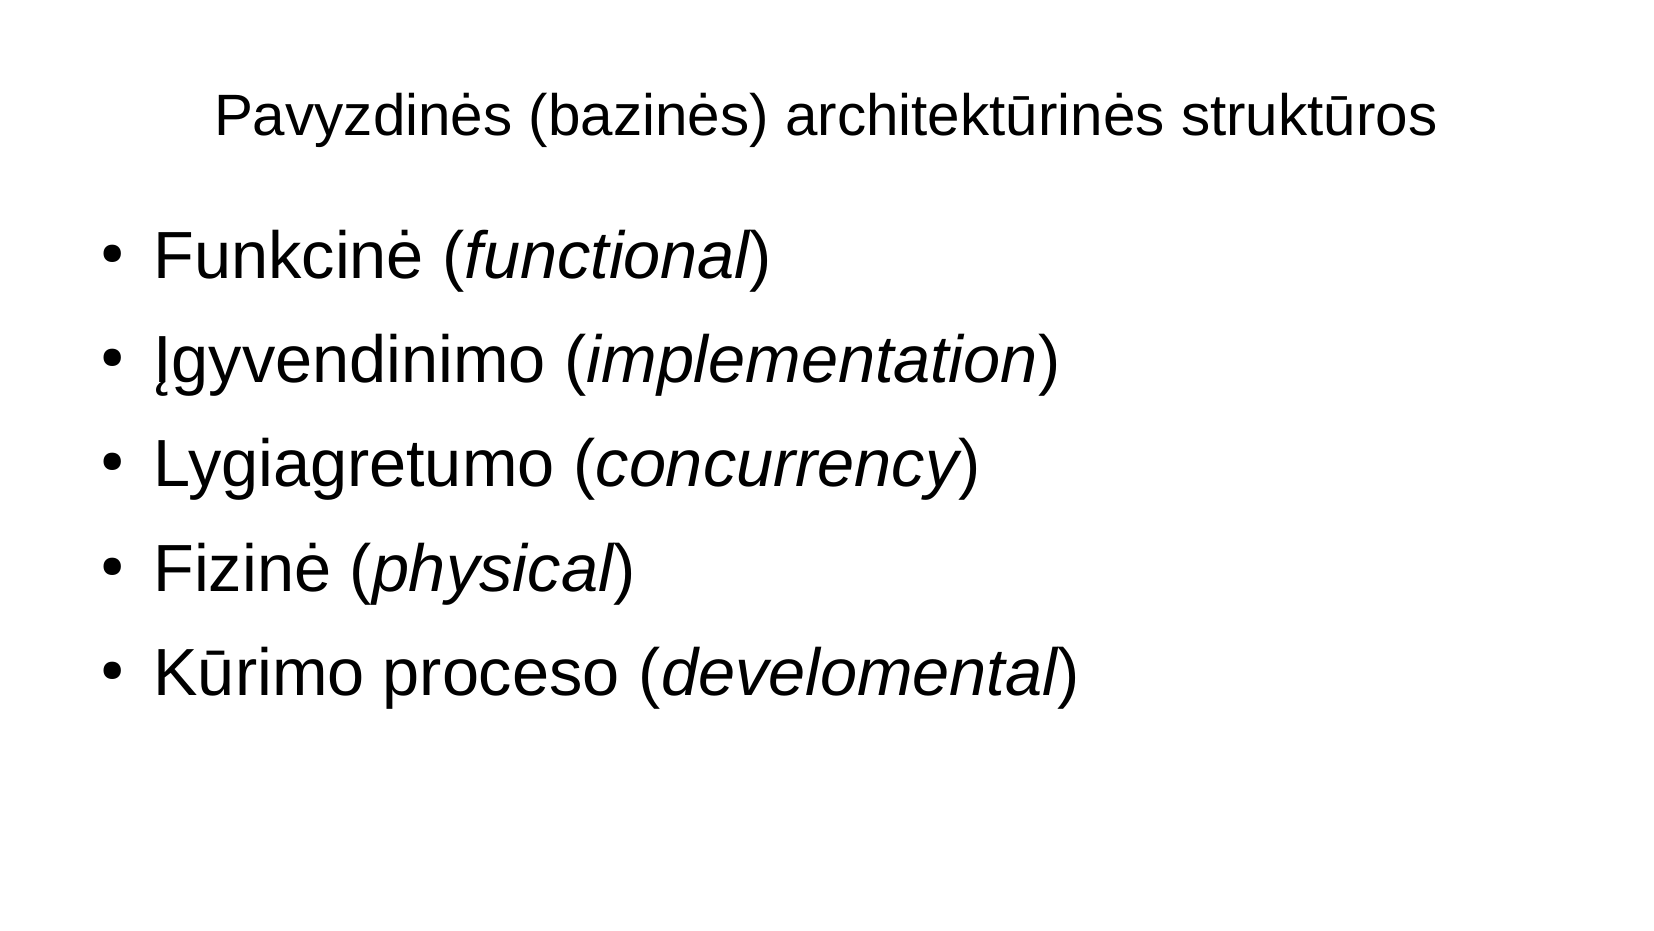

# Pavyzdinės (bazinės) architektūrinės struktūros
Funkcinė (functional)
Įgyvendinimo (implementation)
Lygiagretumo (concurrency)
Fizinė (physical)
Kūrimo proceso (develomental)